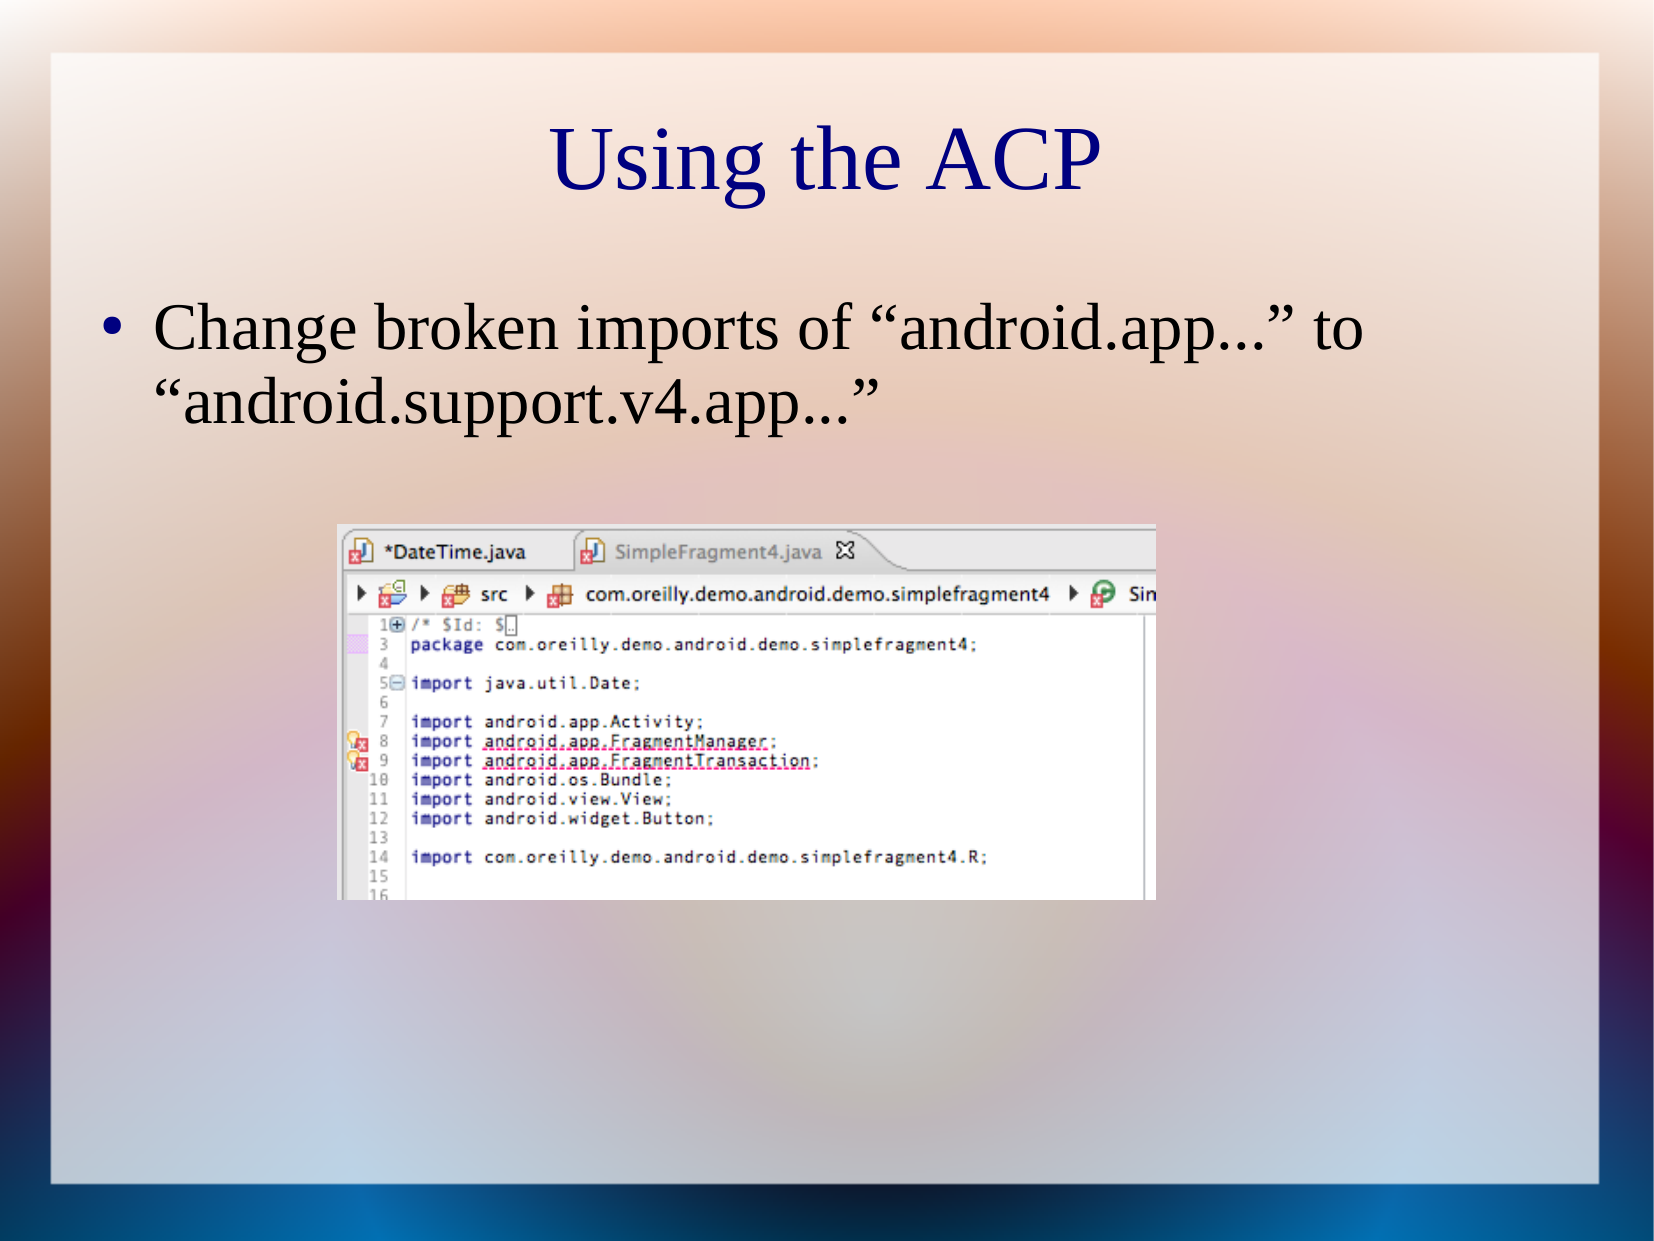

# Using the ACP
Change broken imports of “android.app...” to “android.support.v4.app...”